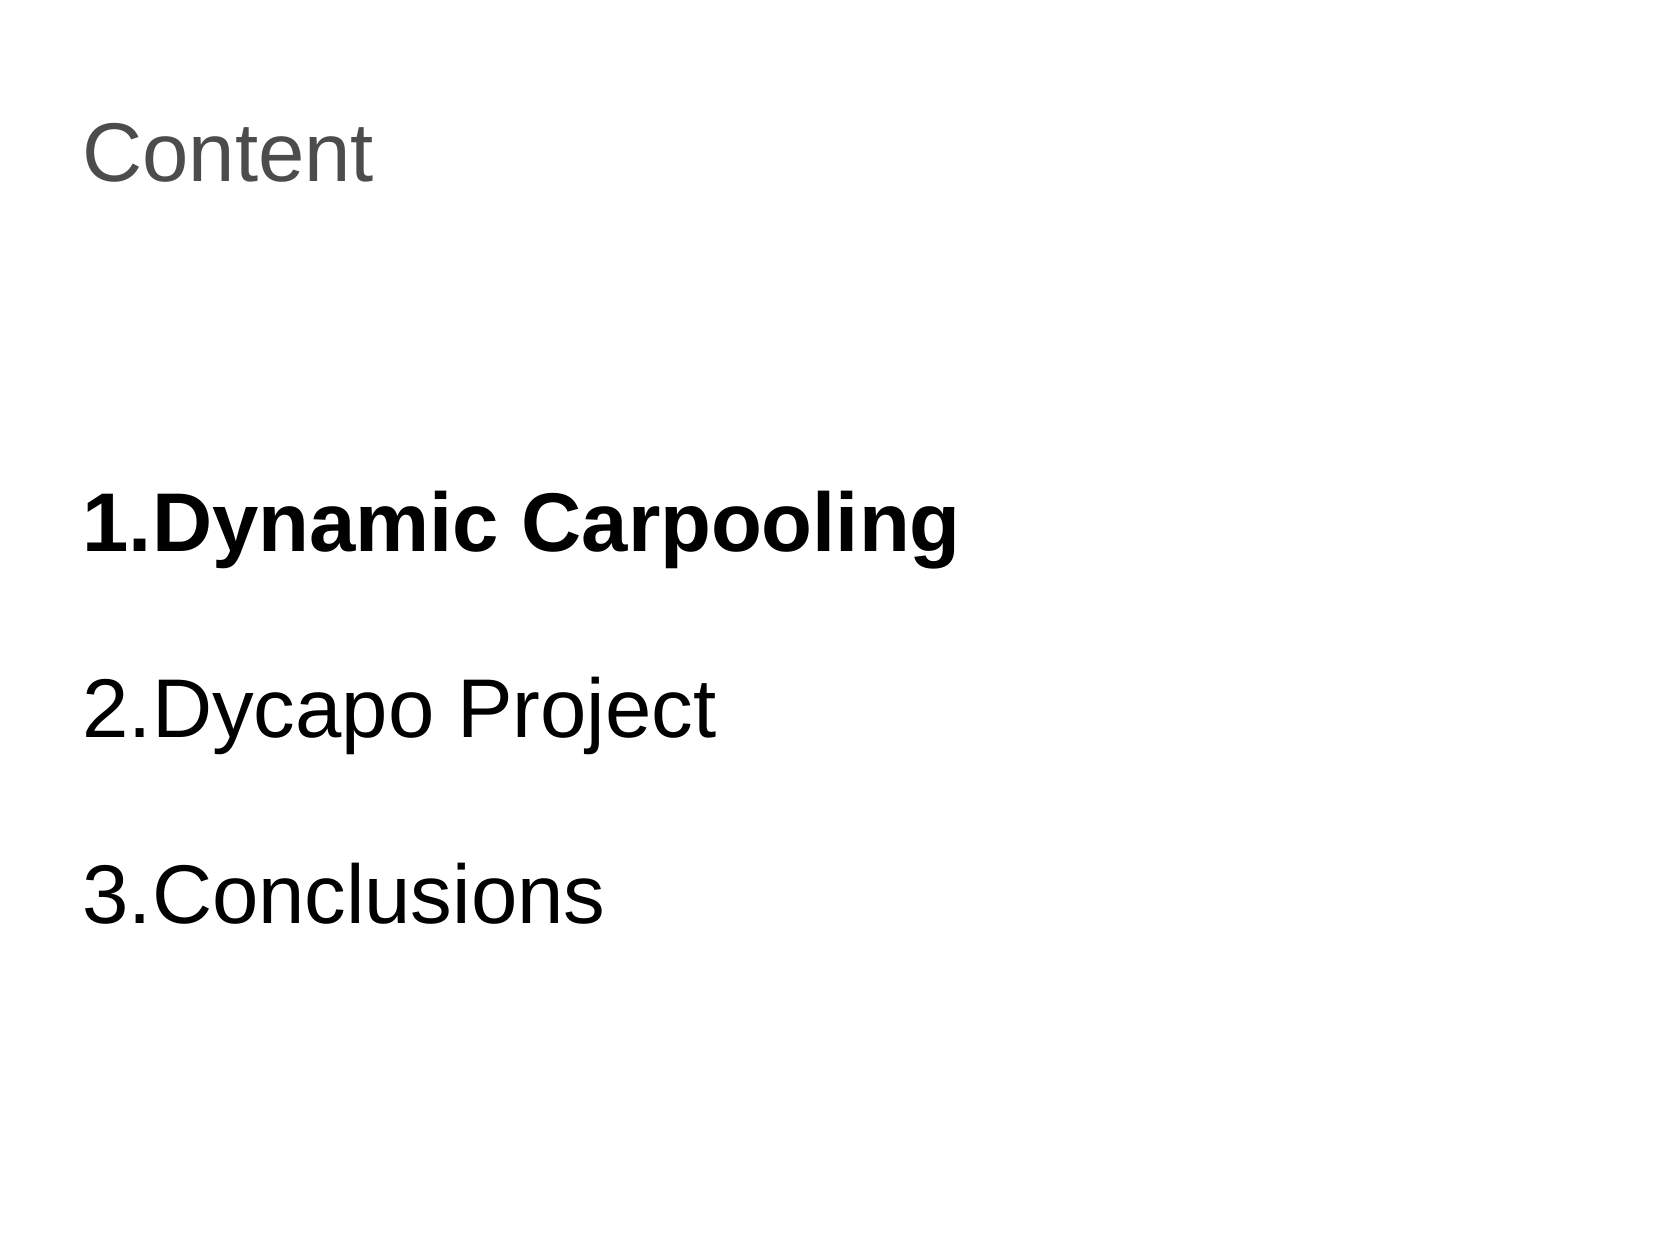

# Content
Dynamic Carpooling
Dycapo Project
Conclusions